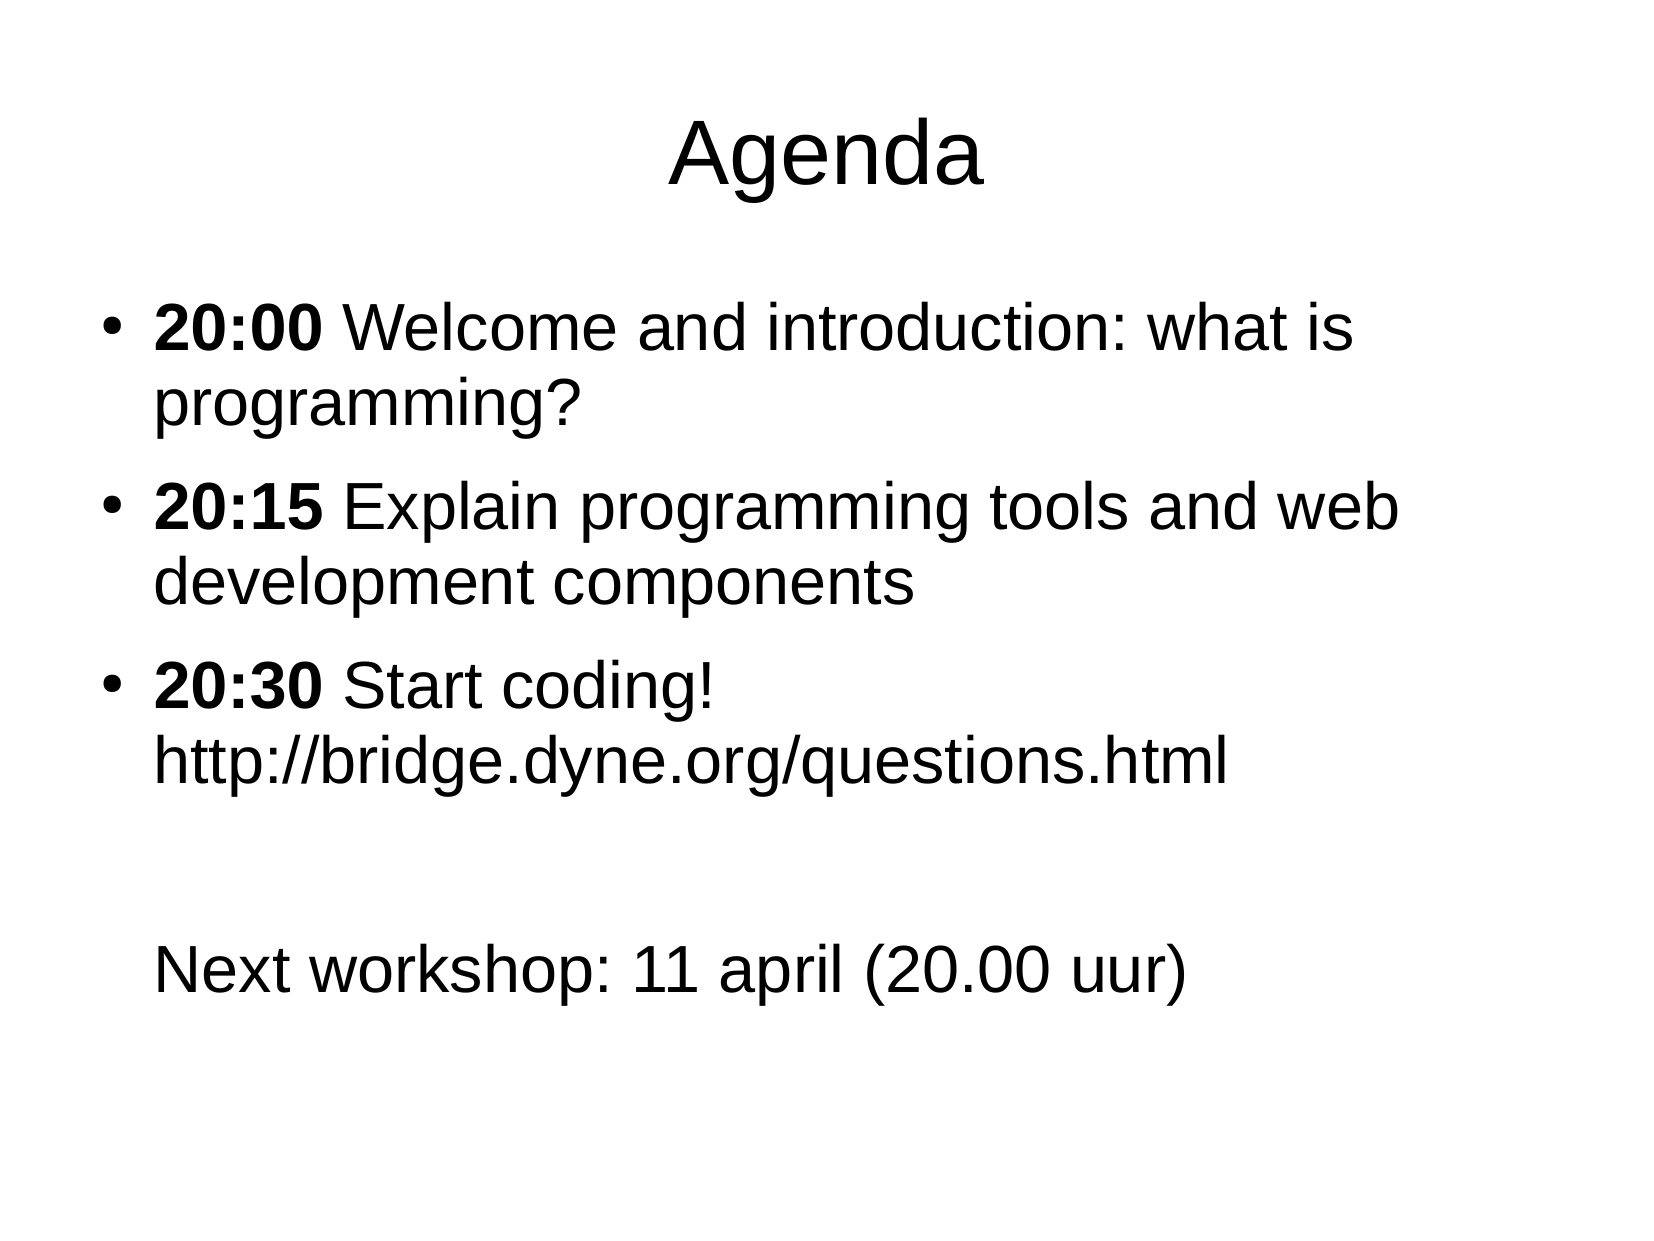

# Agenda
20:00 Welcome and introduction: what is programming?
20:15 Explain programming tools and web development components
20:30 Start coding! http://bridge.dyne.org/questions.html
Next workshop: 11 april (20.00 uur)